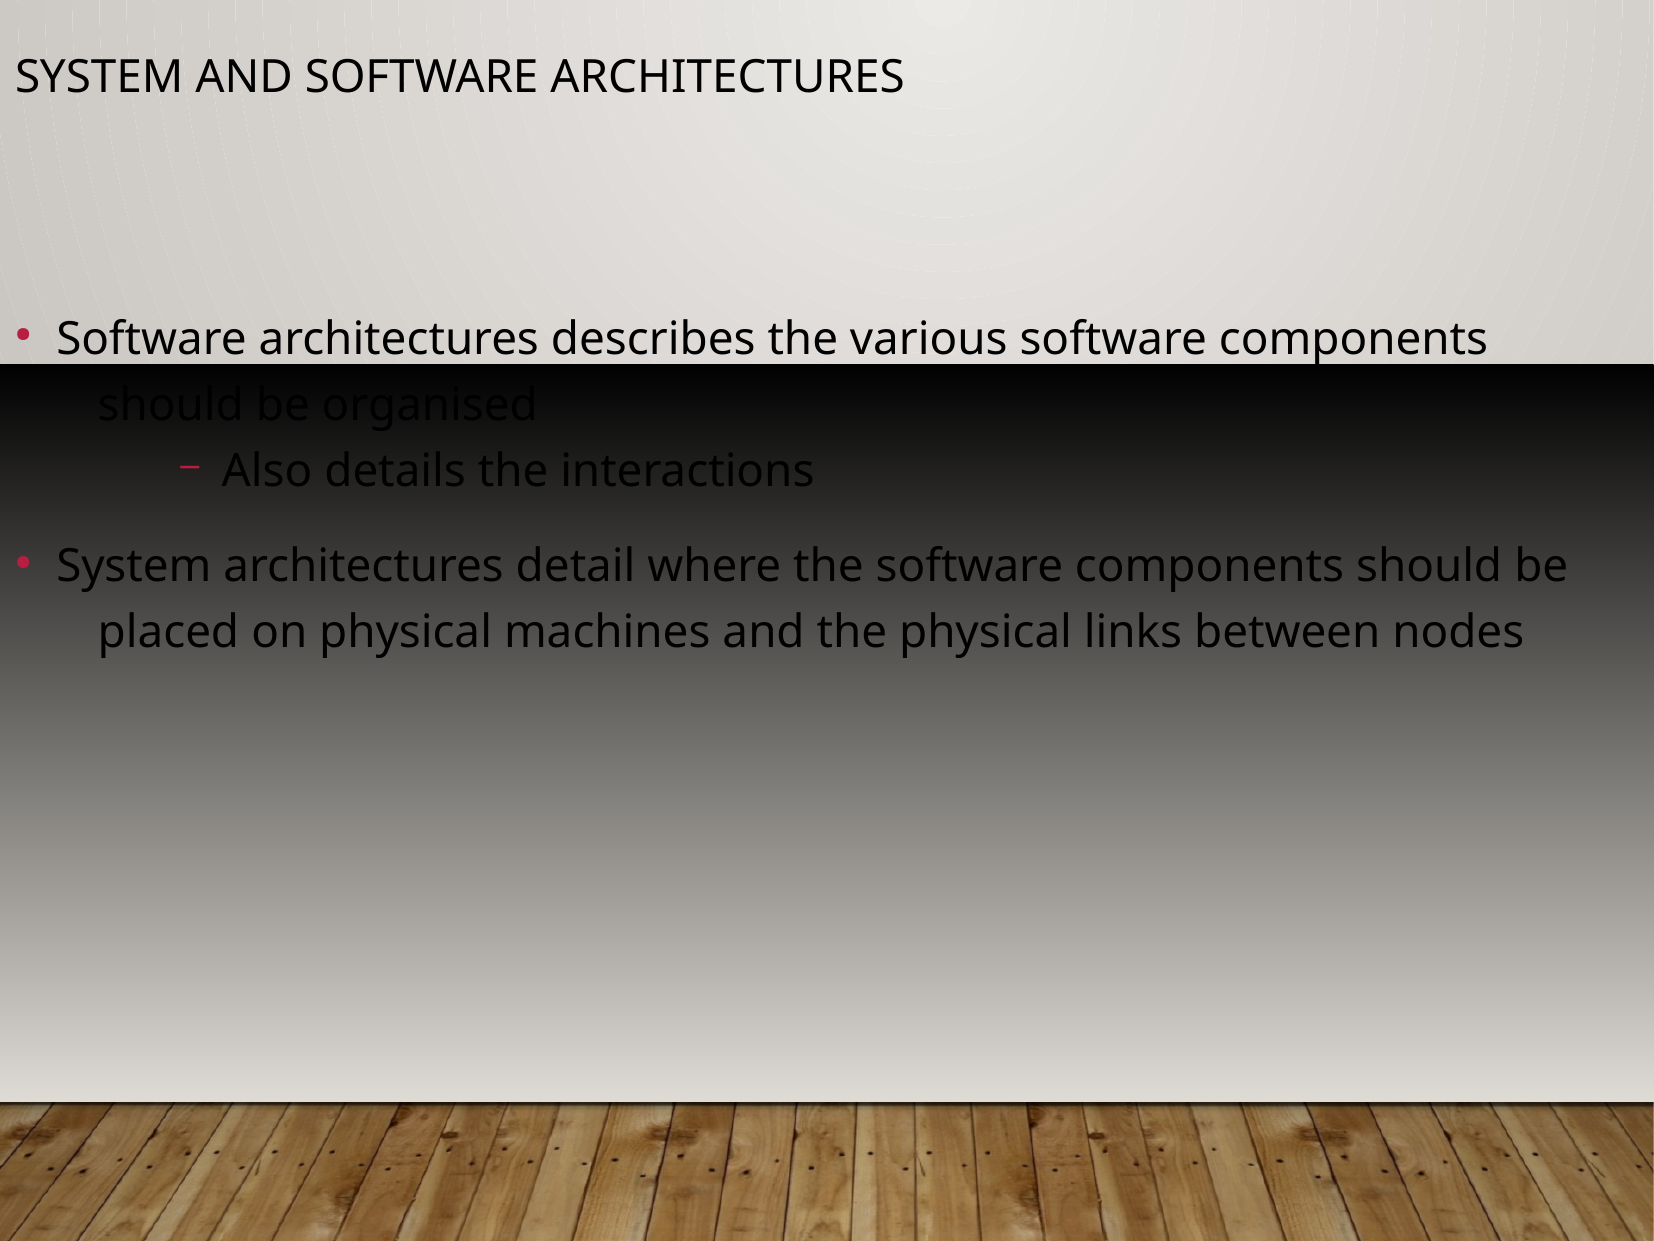

# System and Software Architectures
Software architectures describes the various software components should be organised
Also details the interactions
System architectures detail where the software components should be placed on physical machines and the physical links between nodes